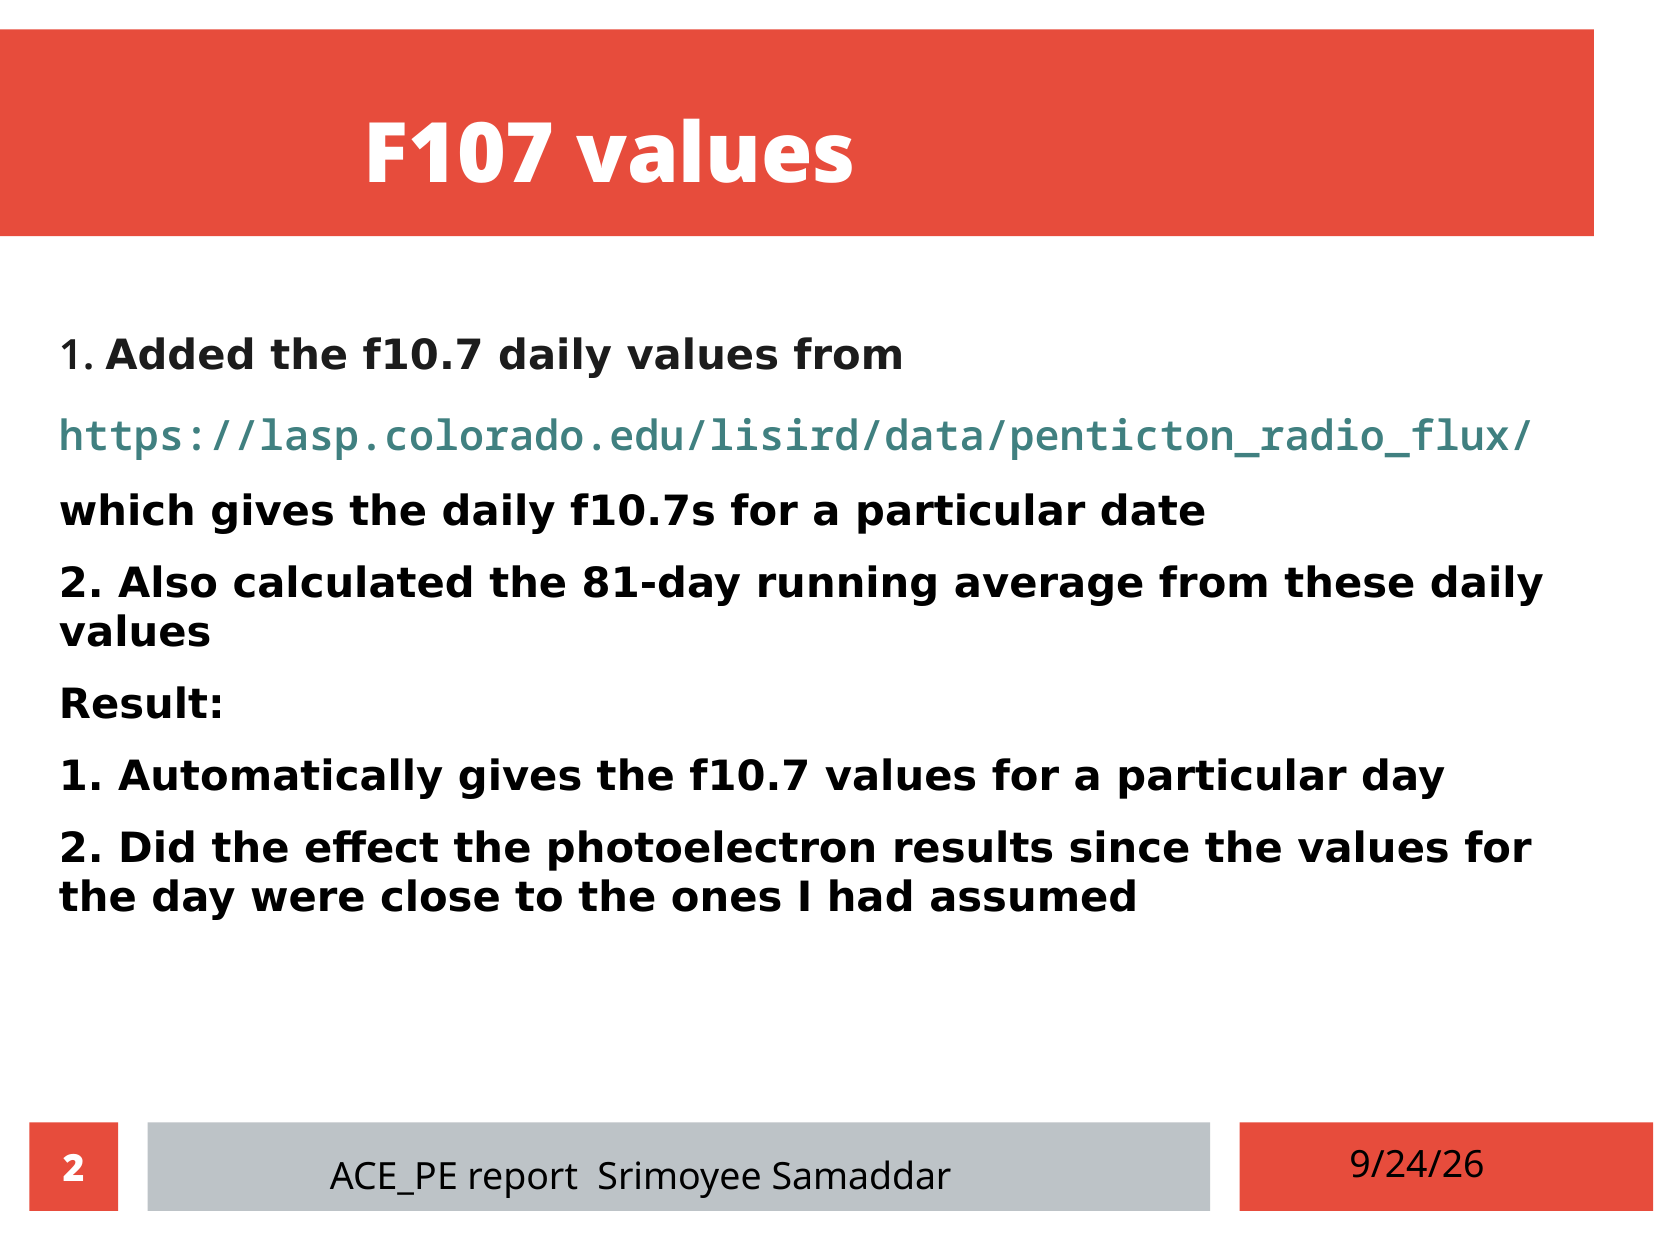

# F107 values
1. Added the f10.7 daily values from
https://lasp.colorado.edu/lisird/data/penticton_radio_flux/
which gives the daily f10.7s for a particular date
2. Also calculated the 81-day running average from these daily values
Result:
1. Automatically gives the f10.7 values for a particular day
2. Did the effect the photoelectron results since the values for the day were close to the ones I had assumed
2
		ACE_PE report Srimoyee Samaddar